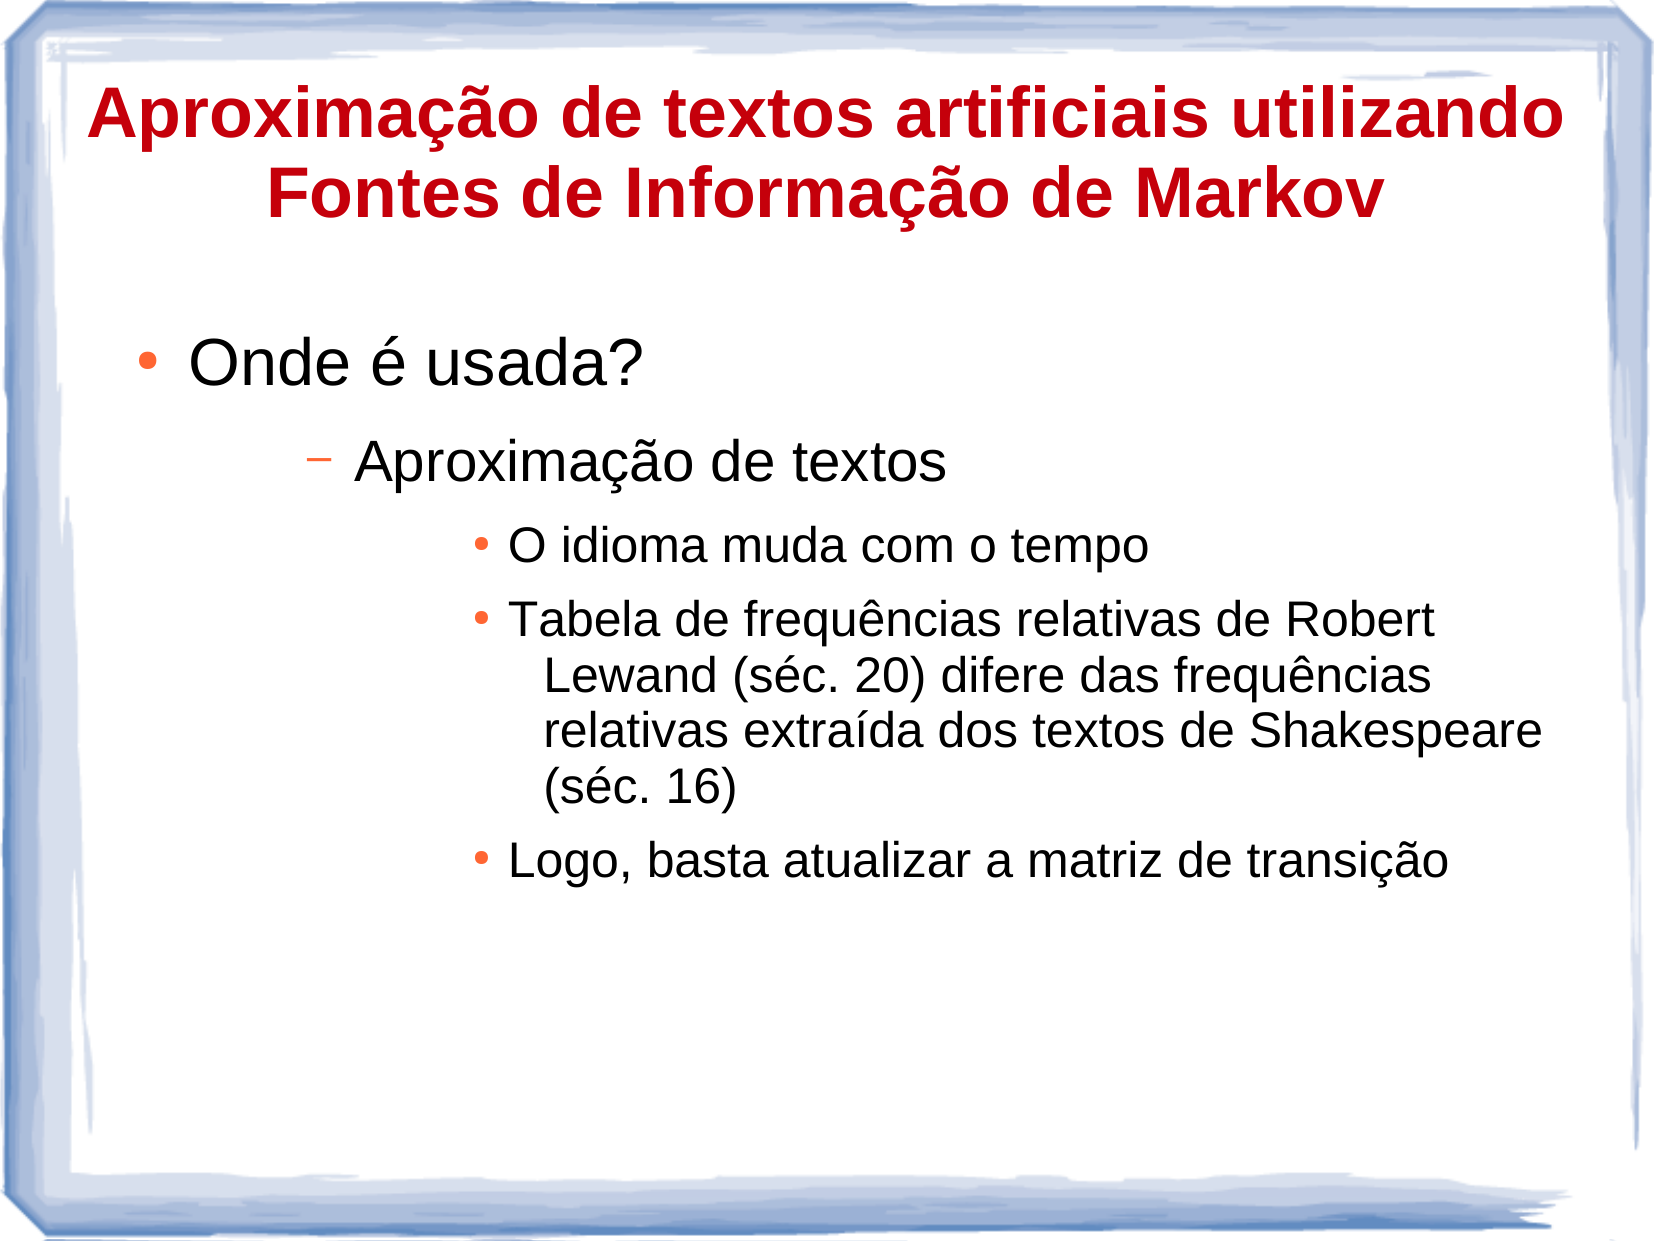

# Aproximação de textos artificiais utilizando Fontes de Informação de Markov
Onde é usada?
Aproximação de textos
O idioma muda com o tempo
Tabela de frequências relativas de Robert Lewand (séc. 20) difere das frequências relativas extraída dos textos de Shakespeare (séc. 16)
Logo, basta atualizar a matriz de transição